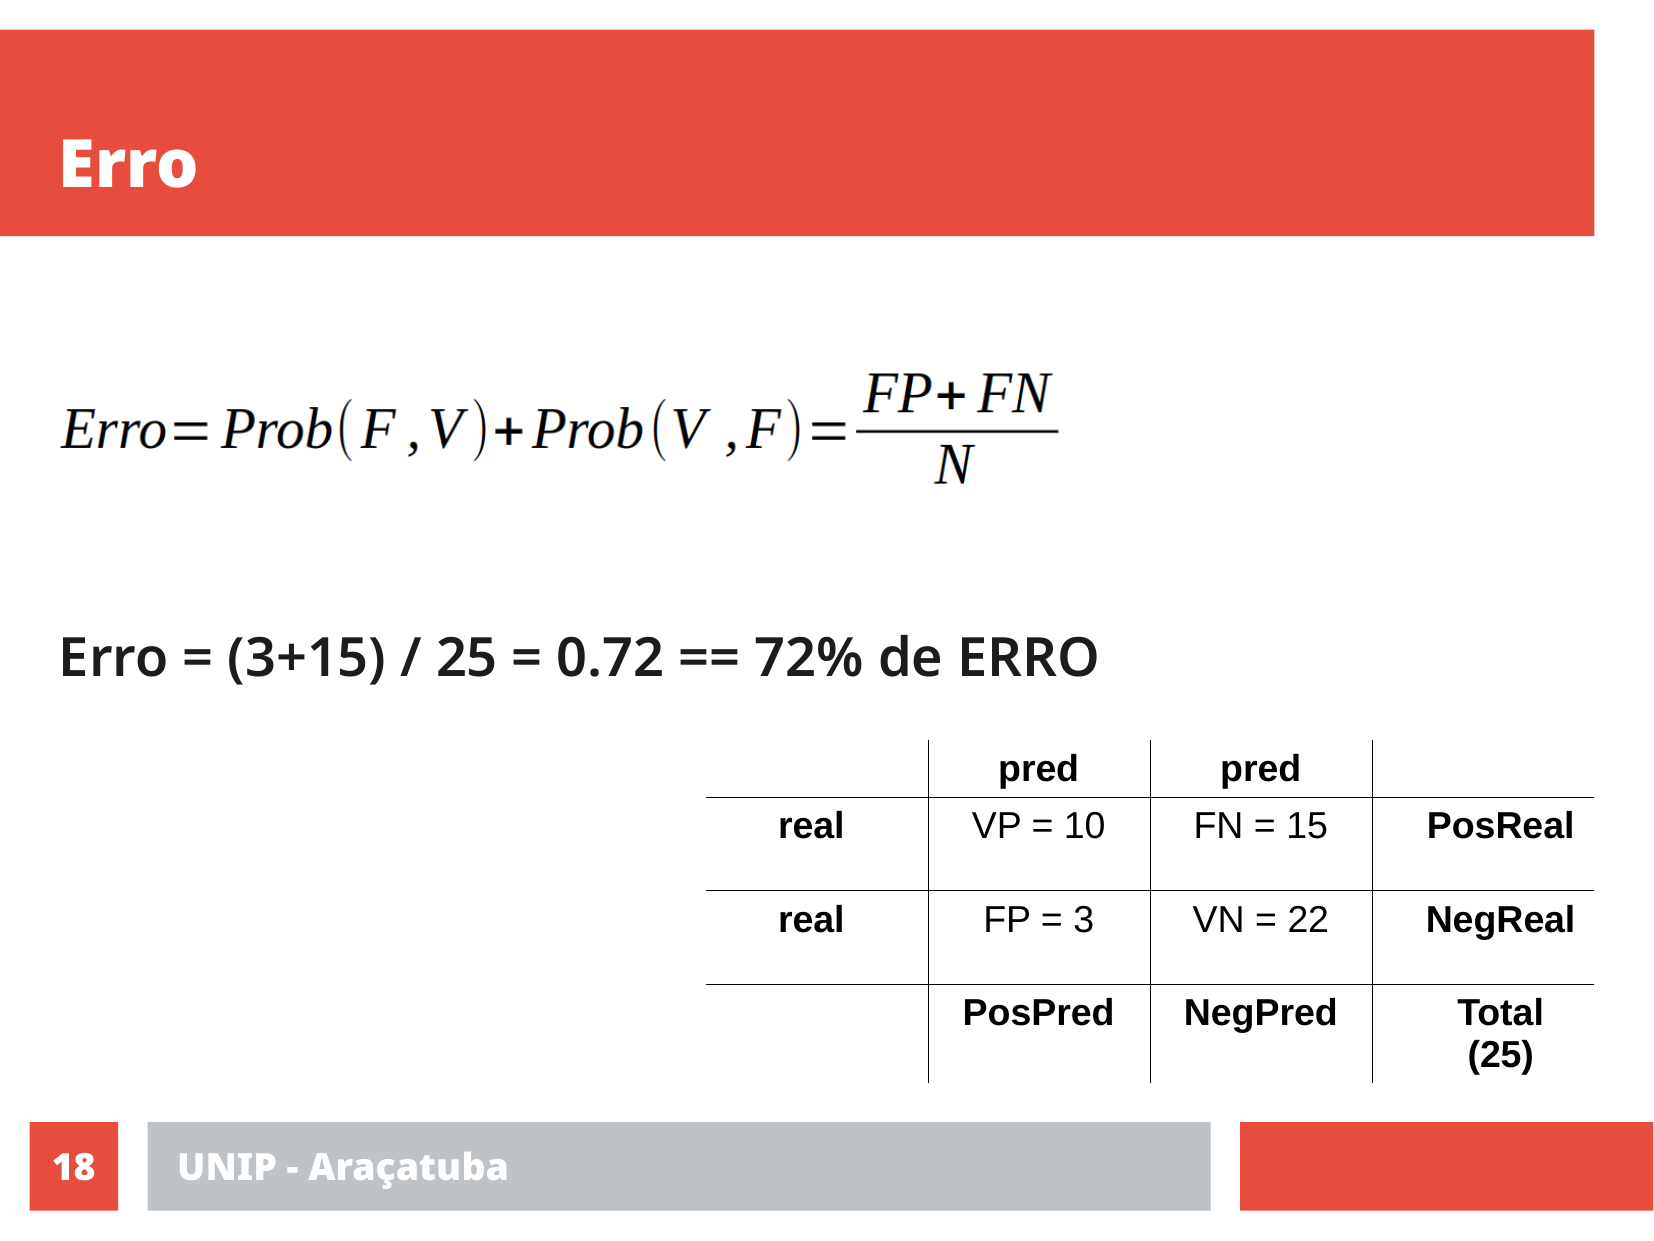

# Erro
Erro = (3+15) / 25 = 0.72 == 72% de ERRO
| | pred | pred | |
| --- | --- | --- | --- |
| real | VP = 10 | FN = 15 | PosReal |
| real | FP = 3 | VN = 22 | NegReal |
| | PosPred | NegPred | Total (25) |
18
UNIP - Araçatuba